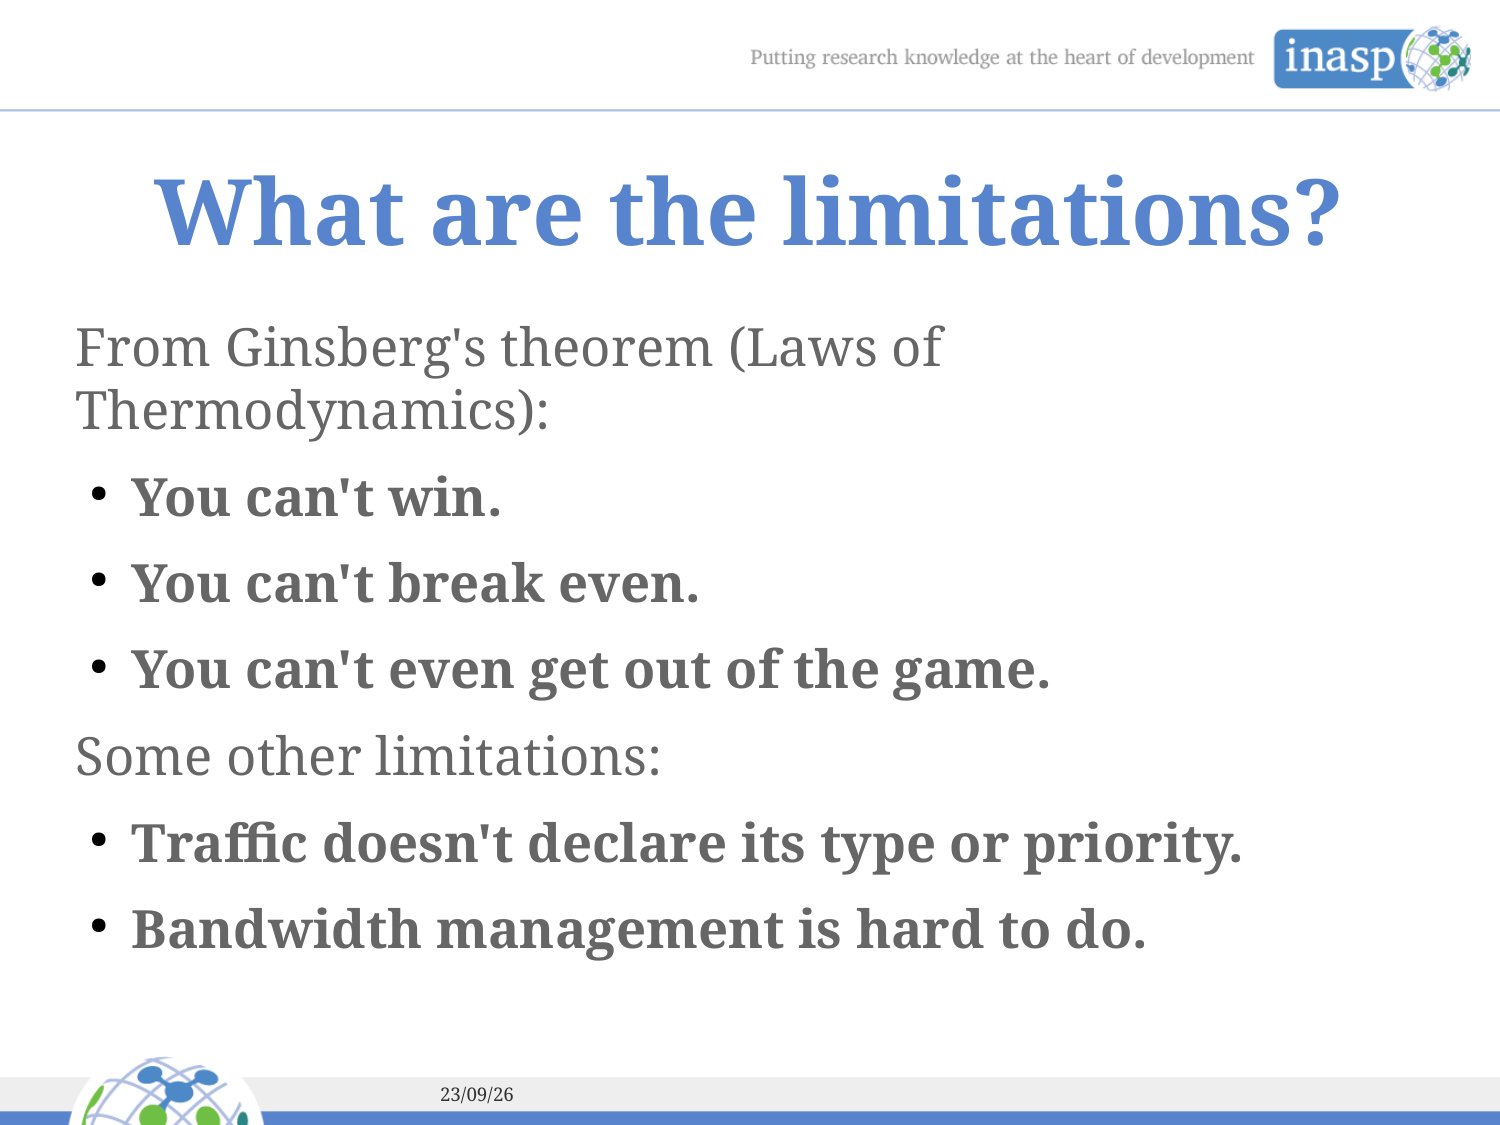

# What are the limitations?
From Ginsberg's theorem (Laws of Thermodynamics):
You can't win.
You can't break even.
You can't even get out of the game.
Some other limitations:
Traffic doesn't declare its type or priority.
Bandwidth management is hard to do.